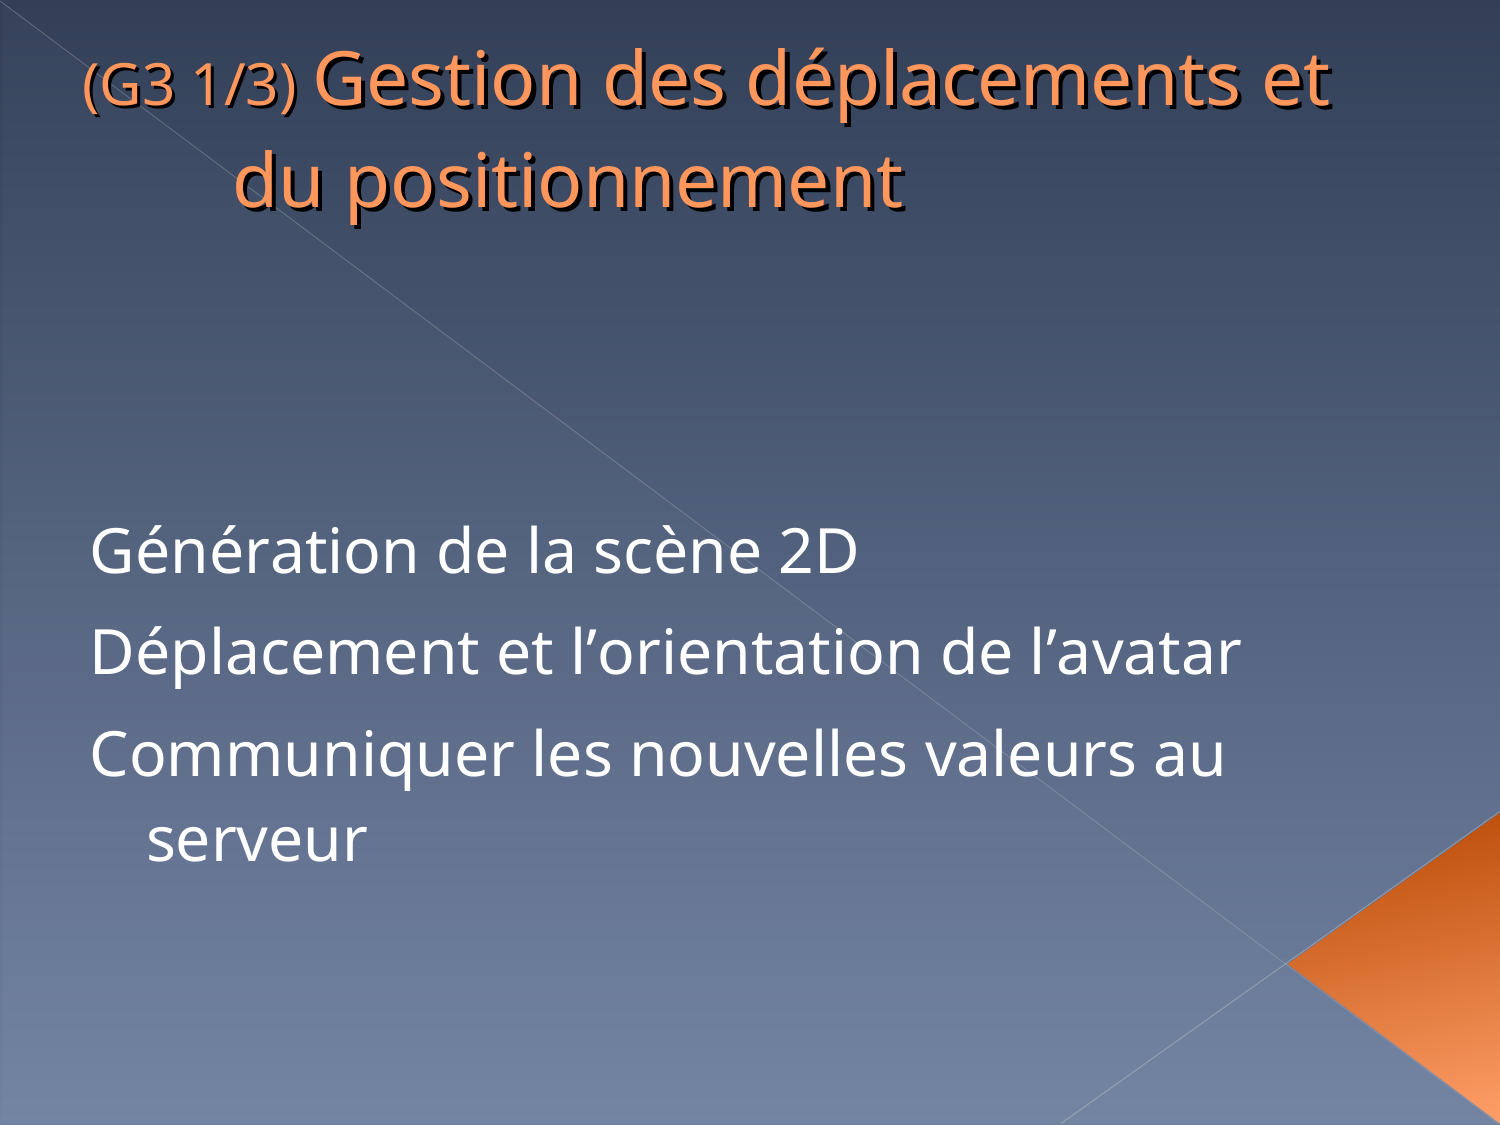

# (G3 1/3) Gestion des déplacements et du positionnement
Génération de la scène 2D
Déplacement et l’orientation de l’avatar
Communiquer les nouvelles valeurs au serveur